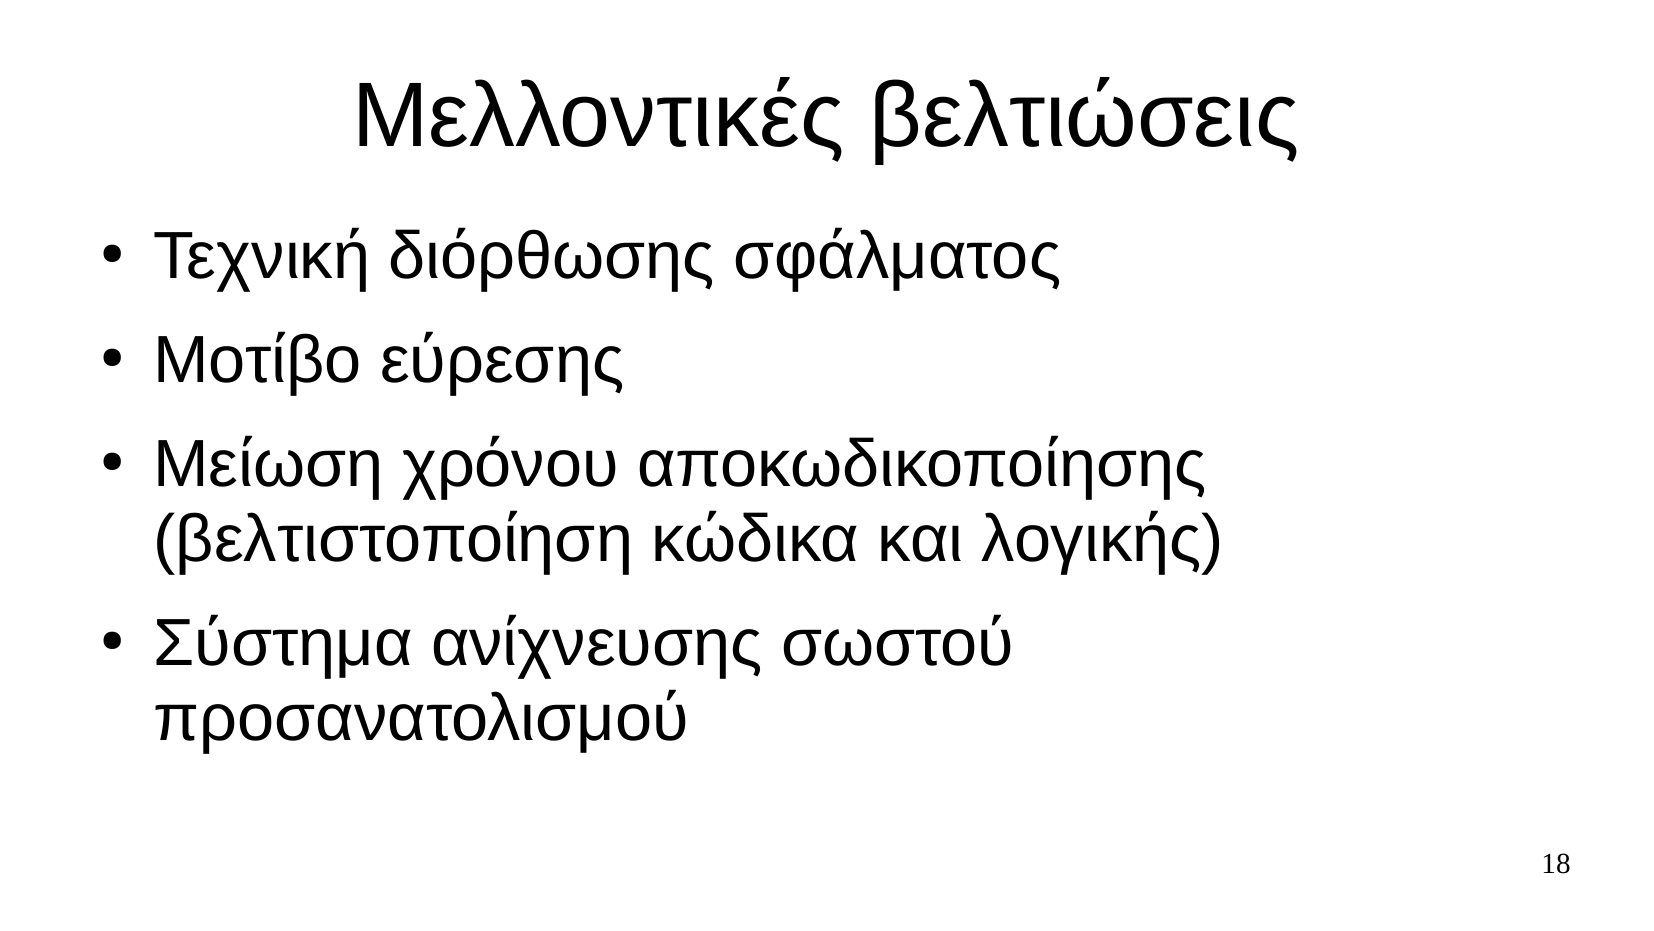

# Μελλοντικές βελτιώσεις
Τεχνική διόρθωσης σφάλματος
Μοτίβο εύρεσης
Μείωση χρόνου αποκωδικοποίησης (βελτιστοποίηση κώδικα και λογικής)
Σύστημα ανίχνευσης σωστού προσανατολισμού
18